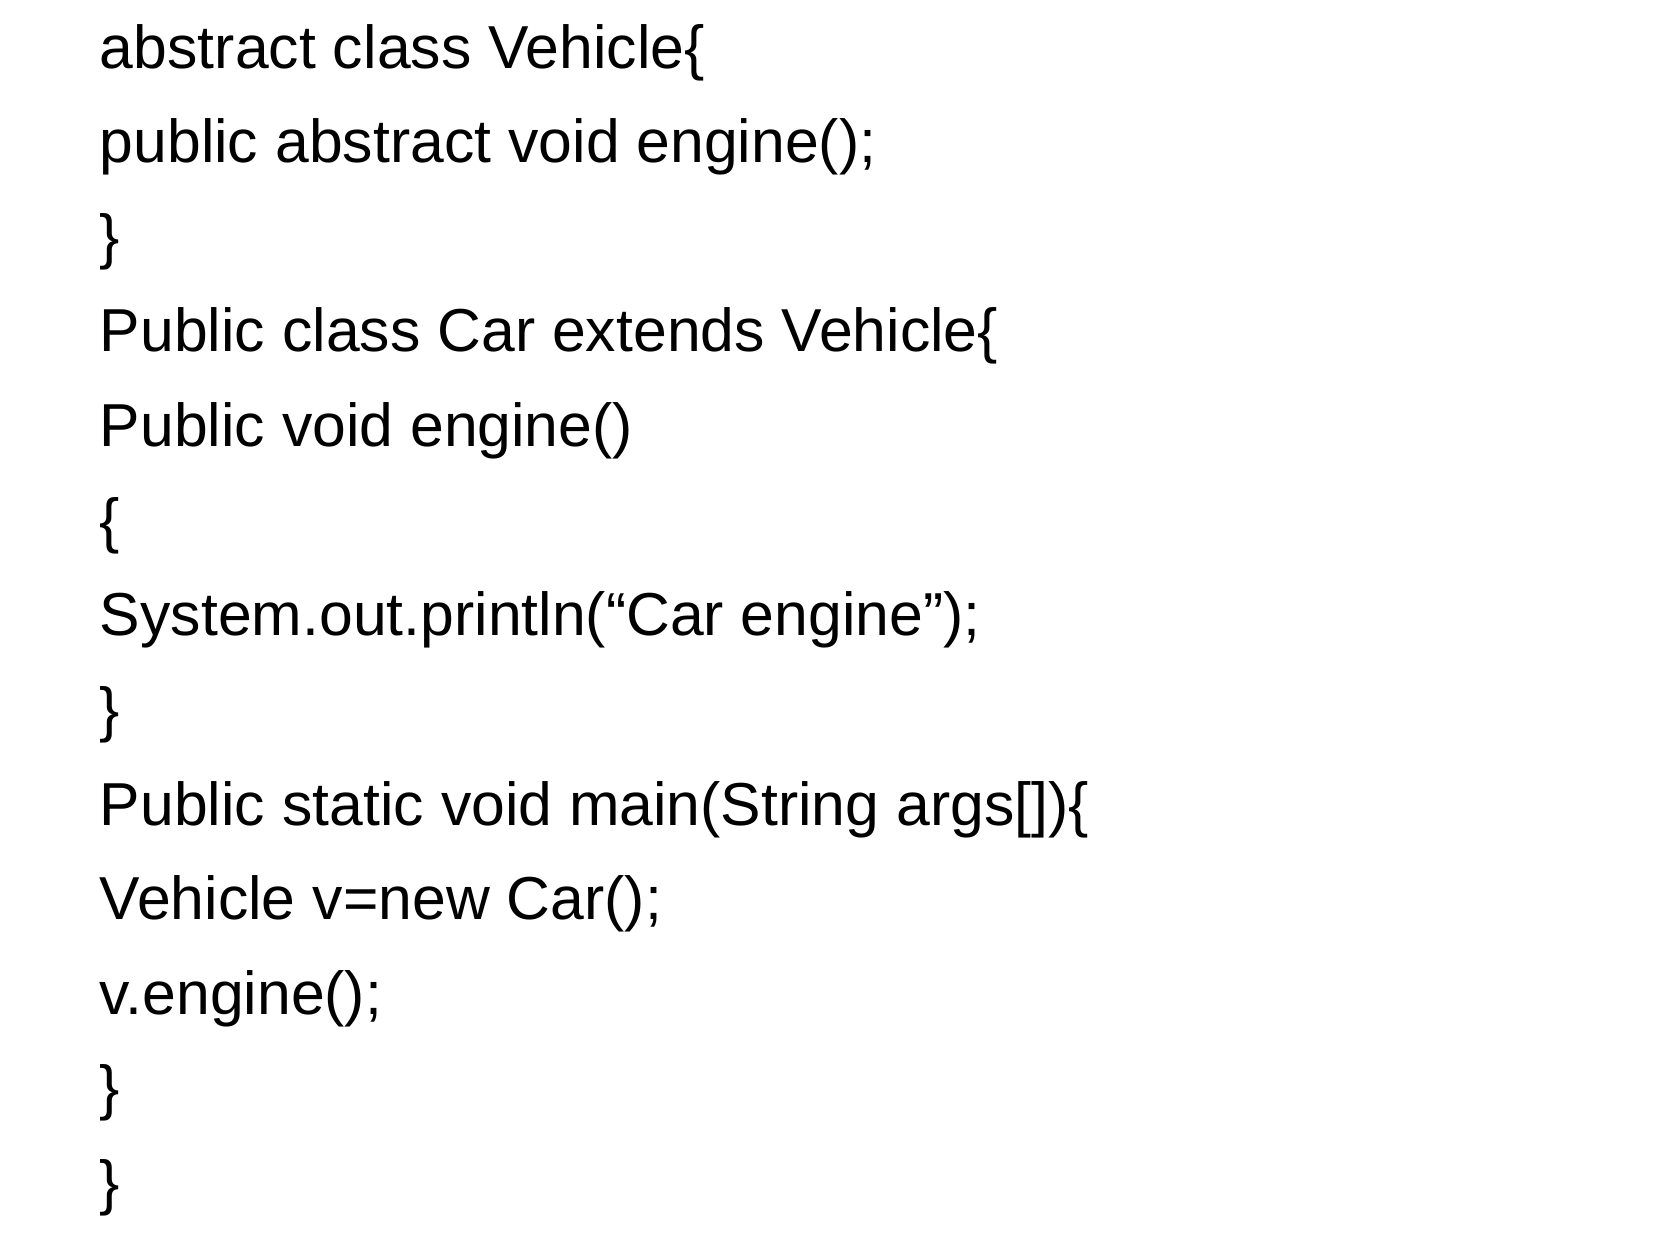

# abstract class Vehicle{
public abstract void engine();
}
Public class Car extends Vehicle{
Public void engine()
{
System.out.println(“Car engine”);
}
Public static void main(String args[]){
Vehicle v=new Car();
v.engine();
}
}